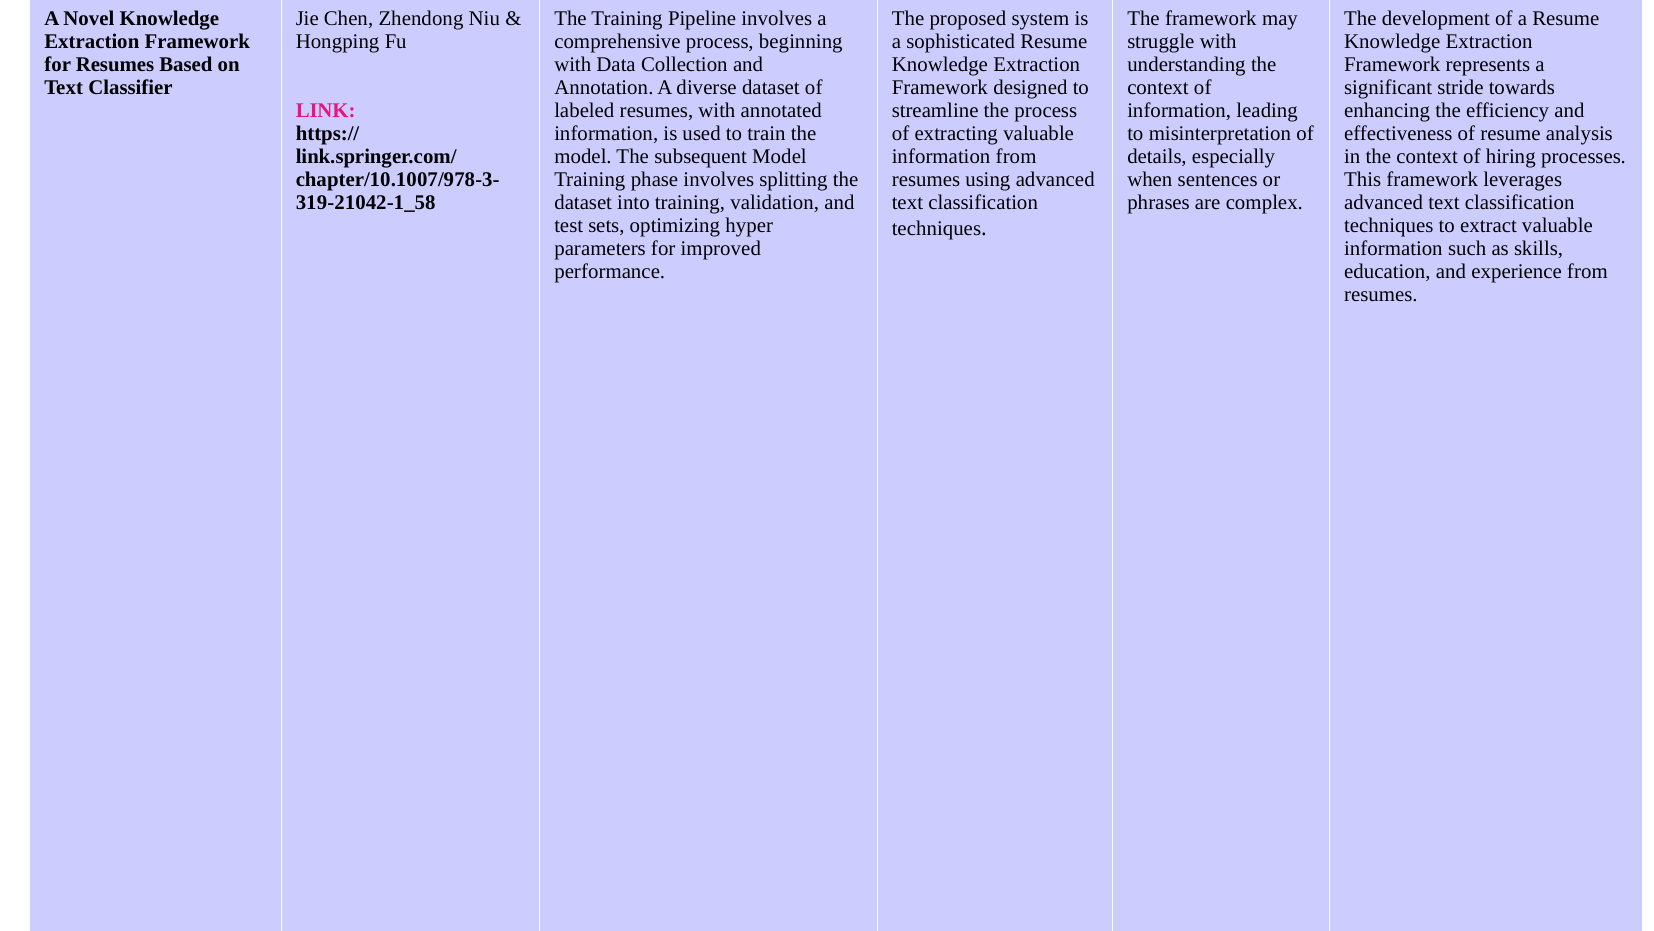

| TITLE | AUTHORS | METHODOLOGY | PROPOSED SYSTEM | CONS | CONCLUSION |
| --- | --- | --- | --- | --- | --- |
| A Novel Knowledge Extraction Framework for Resumes Based on Text Classifier | Jie Chen, Zhendong Niu & Hongping Fu LINK: https://link.springer.com/chapter/10.1007/978-3-319-21042-1\_58 | The Training Pipeline involves a comprehensive process, beginning with Data Collection and Annotation. A diverse dataset of labeled resumes, with annotated information, is used to train the model. The subsequent Model Training phase involves splitting the dataset into training, validation, and test sets, optimizing hyper parameters for improved performance. | The proposed system is a sophisticated Resume Knowledge Extraction Framework designed to streamline the process of extracting valuable information from resumes using advanced text classification techniques. | The framework may struggle with understanding the context of information, leading to misinterpretation of details, especially when sentences or phrases are complex. | The development of a Resume Knowledge Extraction Framework represents a significant stride towards enhancing the efficiency and effectiveness of resume analysis in the context of hiring processes. This framework leverages advanced text classification techniques to extract valuable information such as skills, education, and experience from resumes. |